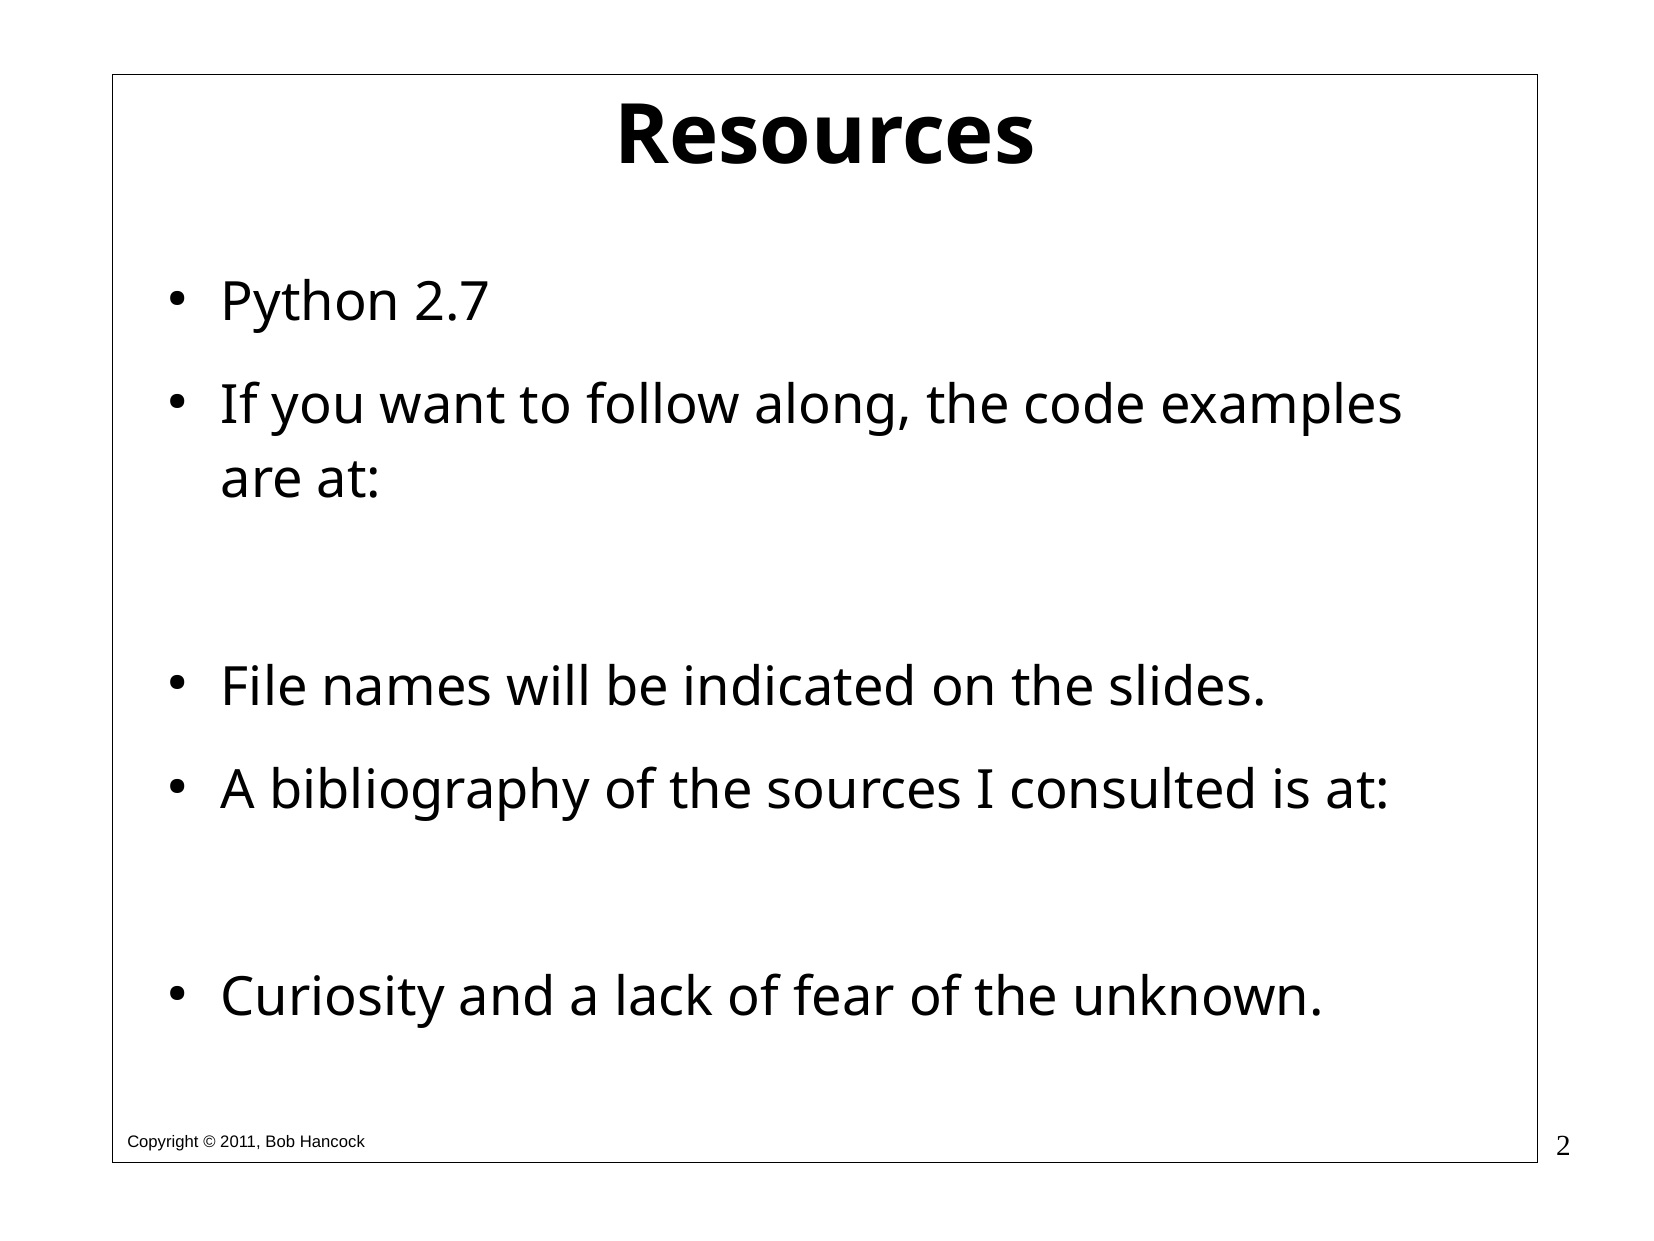

# Resources
Python 2.7
If you want to follow along, the code examples are at:
File names will be indicated on the slides.
A bibliography of the sources I consulted is at:
Curiosity and a lack of fear of the unknown.
Copyright © 2011, Bob Hancock
2